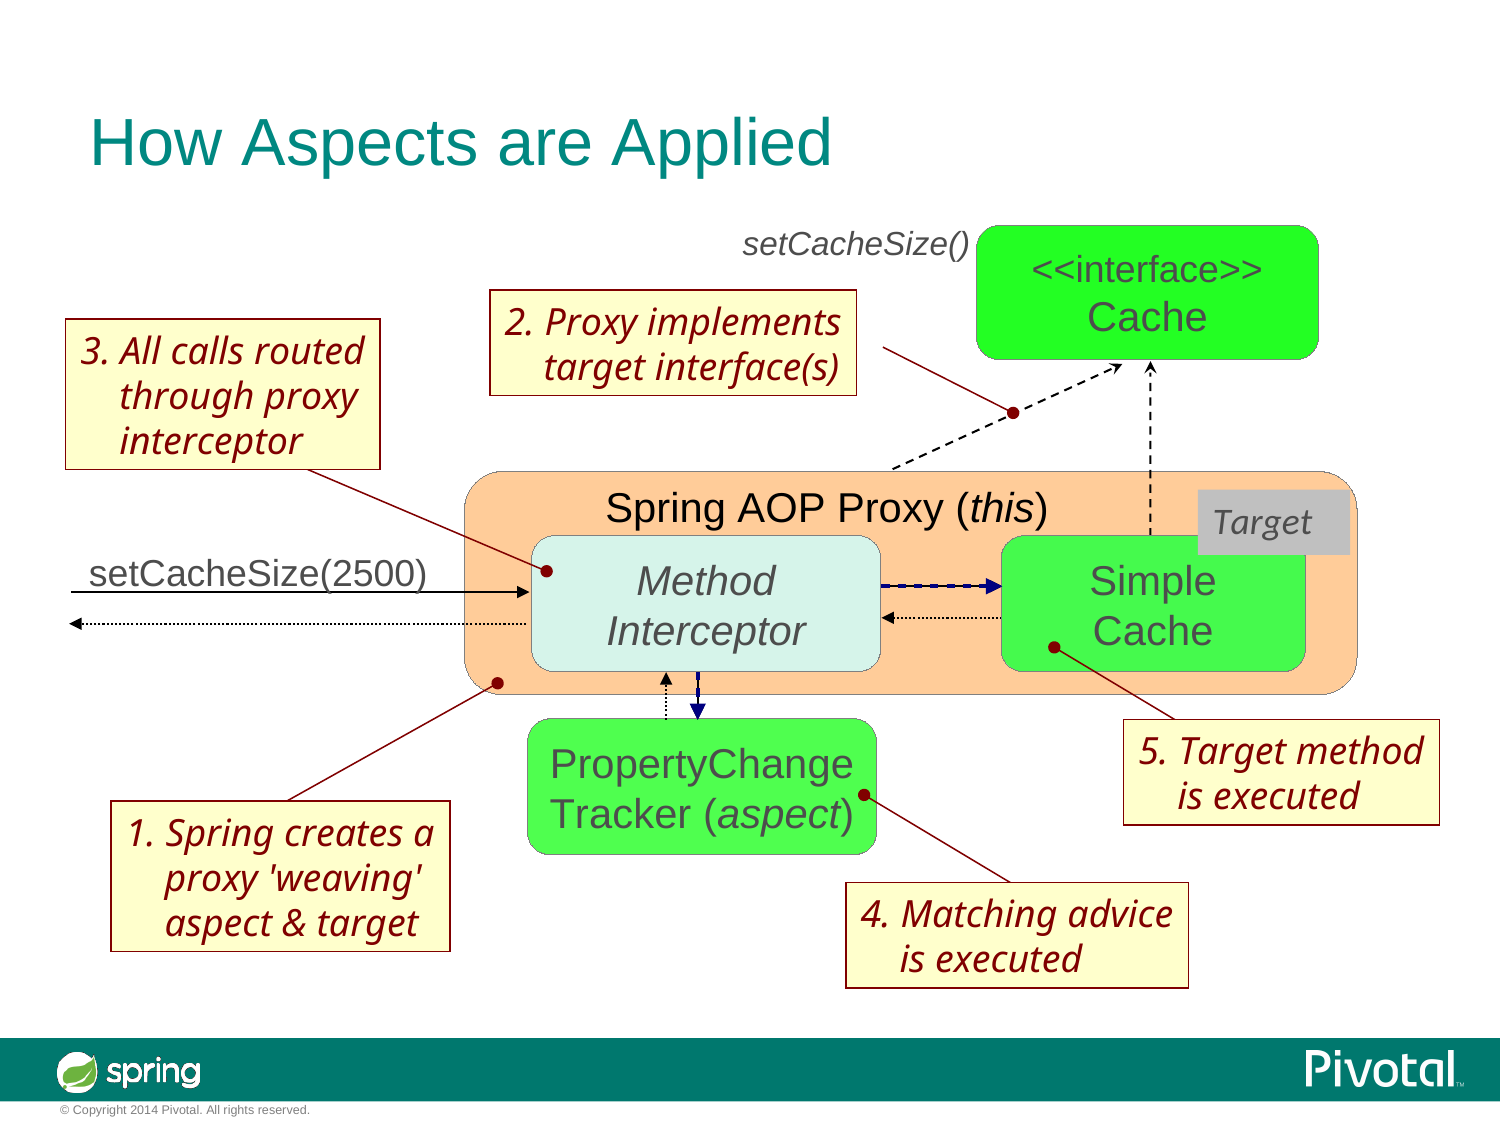

# How Aspects are Applied
setCacheSize()
<<interface>>
Cache
2. Proxy implements
 target interface(s)
3. All calls routed
 through proxy
 interceptor
Spring AOP Proxy (this)
Target
Method
Interceptor
SimpleCache
(target)
SimpleCache
(target)
Simple
Cache
setCacheSize(2500)
PropertyChange
Tracker (aspect)
5. Target method
 is executed
1. Spring creates a
 proxy 'weaving'
 aspect & target
4. Matching advice
 is executed